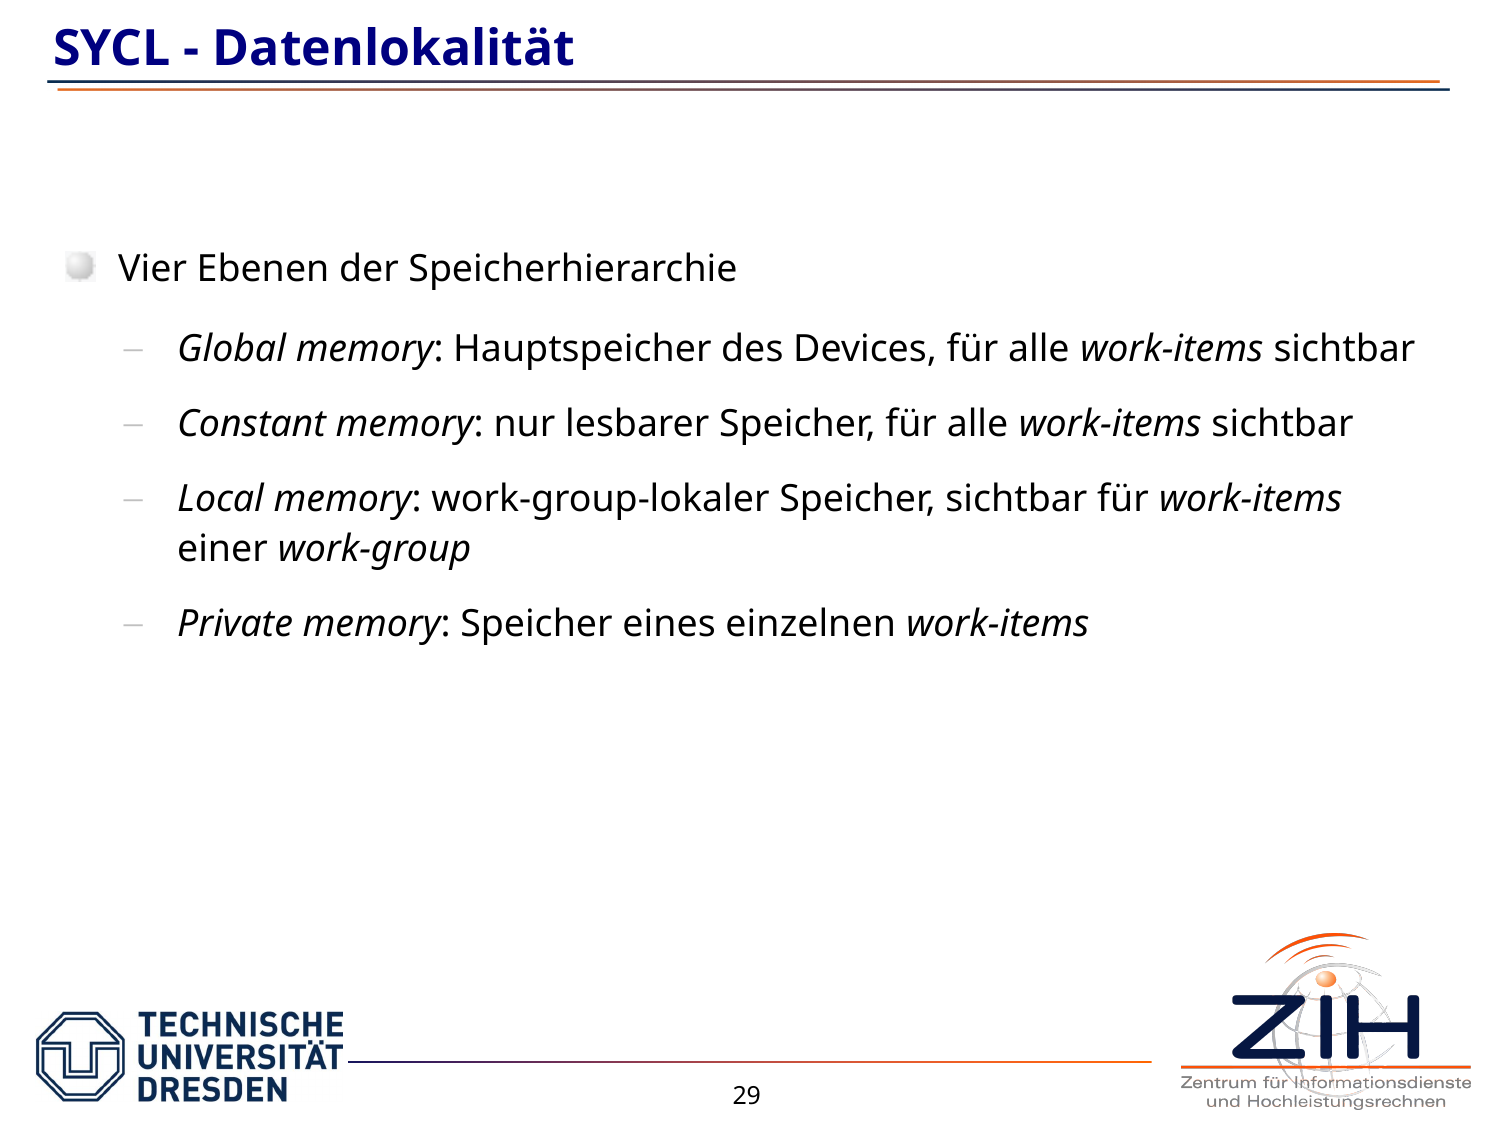

# SYCL - Datenlokalität
Vier Ebenen der Speicherhierarchie
Global memory: Hauptspeicher des Devices, für alle work-items sichtbar
Constant memory: nur lesbarer Speicher, für alle work-items sichtbar
Local memory: work-group-lokaler Speicher, sichtbar für work-items einer work-group
Private memory: Speicher eines einzelnen work-items
29